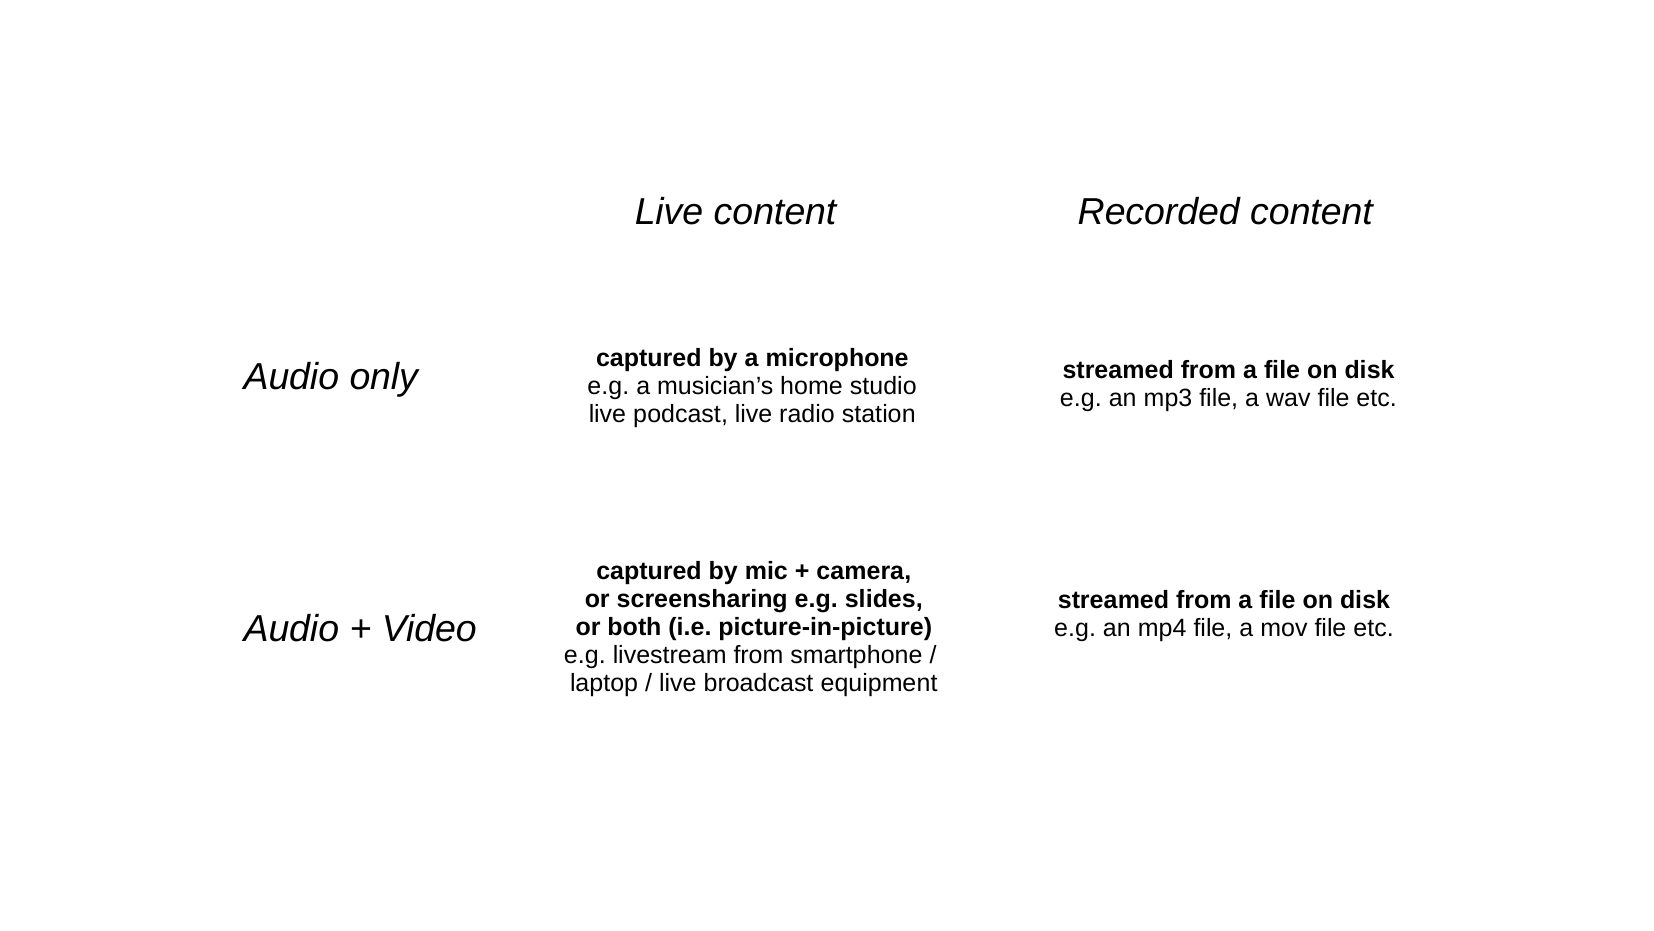

Live content				Recorded content
captured by a microphone
e.g. a musician’s home studio
live podcast, live radio station
Audio only
Audio + Video
streamed from a file on disk
e.g. an mp3 file, a wav file etc.
captured by mic + camera,
or screensharing e.g. slides,
or both (i.e. picture-in-picture)
e.g. livestream from smartphone /
laptop / live broadcast equipment
streamed from a file on disk
e.g. an mp4 file, a mov file etc.